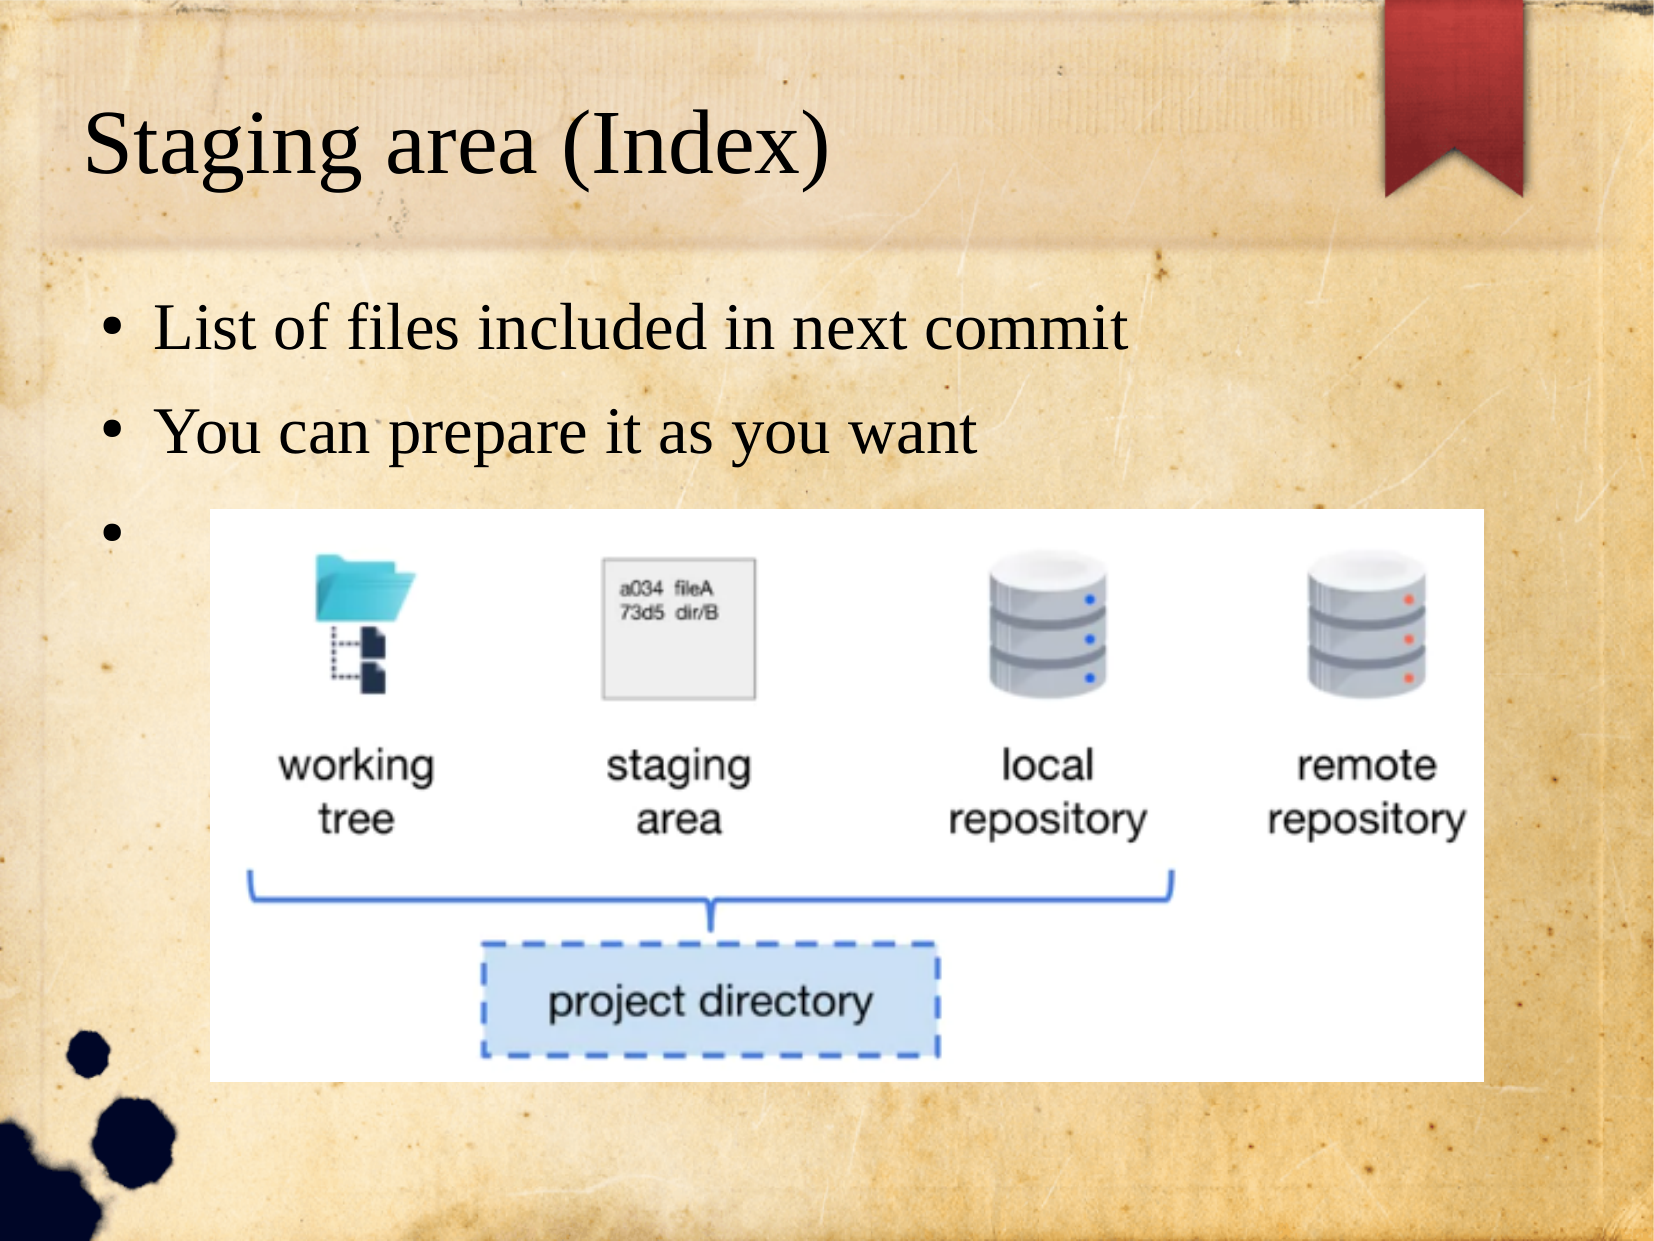

# Staging area (Index)
List of files included in next commit
You can prepare it as you want